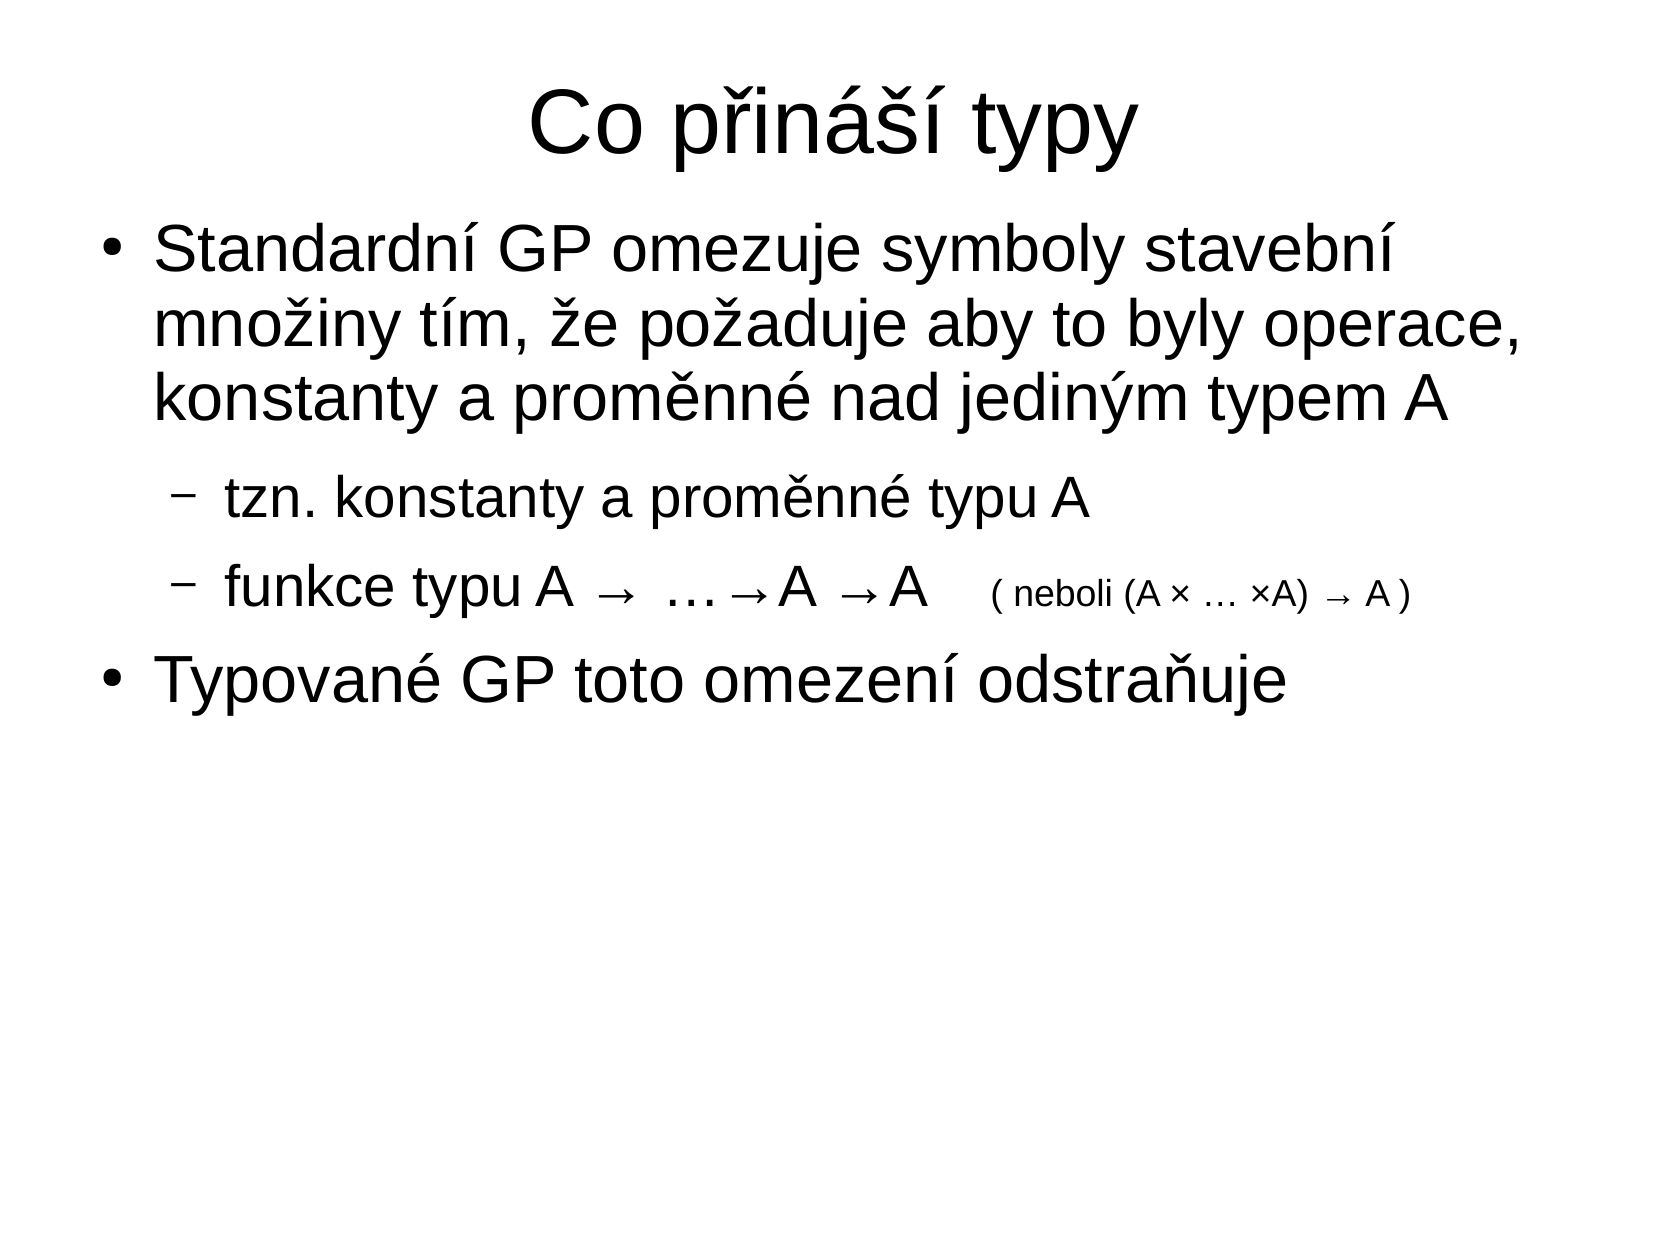

# Co přináší typy
Standardní GP omezuje symboly stavební množiny tím, že požaduje aby to byly operace, konstanty a proměnné nad jediným typem A
tzn. konstanty a proměnné typu A
funkce typu A → …→A →A ( neboli (A × … ×A) → A )
Typované GP toto omezení odstraňuje